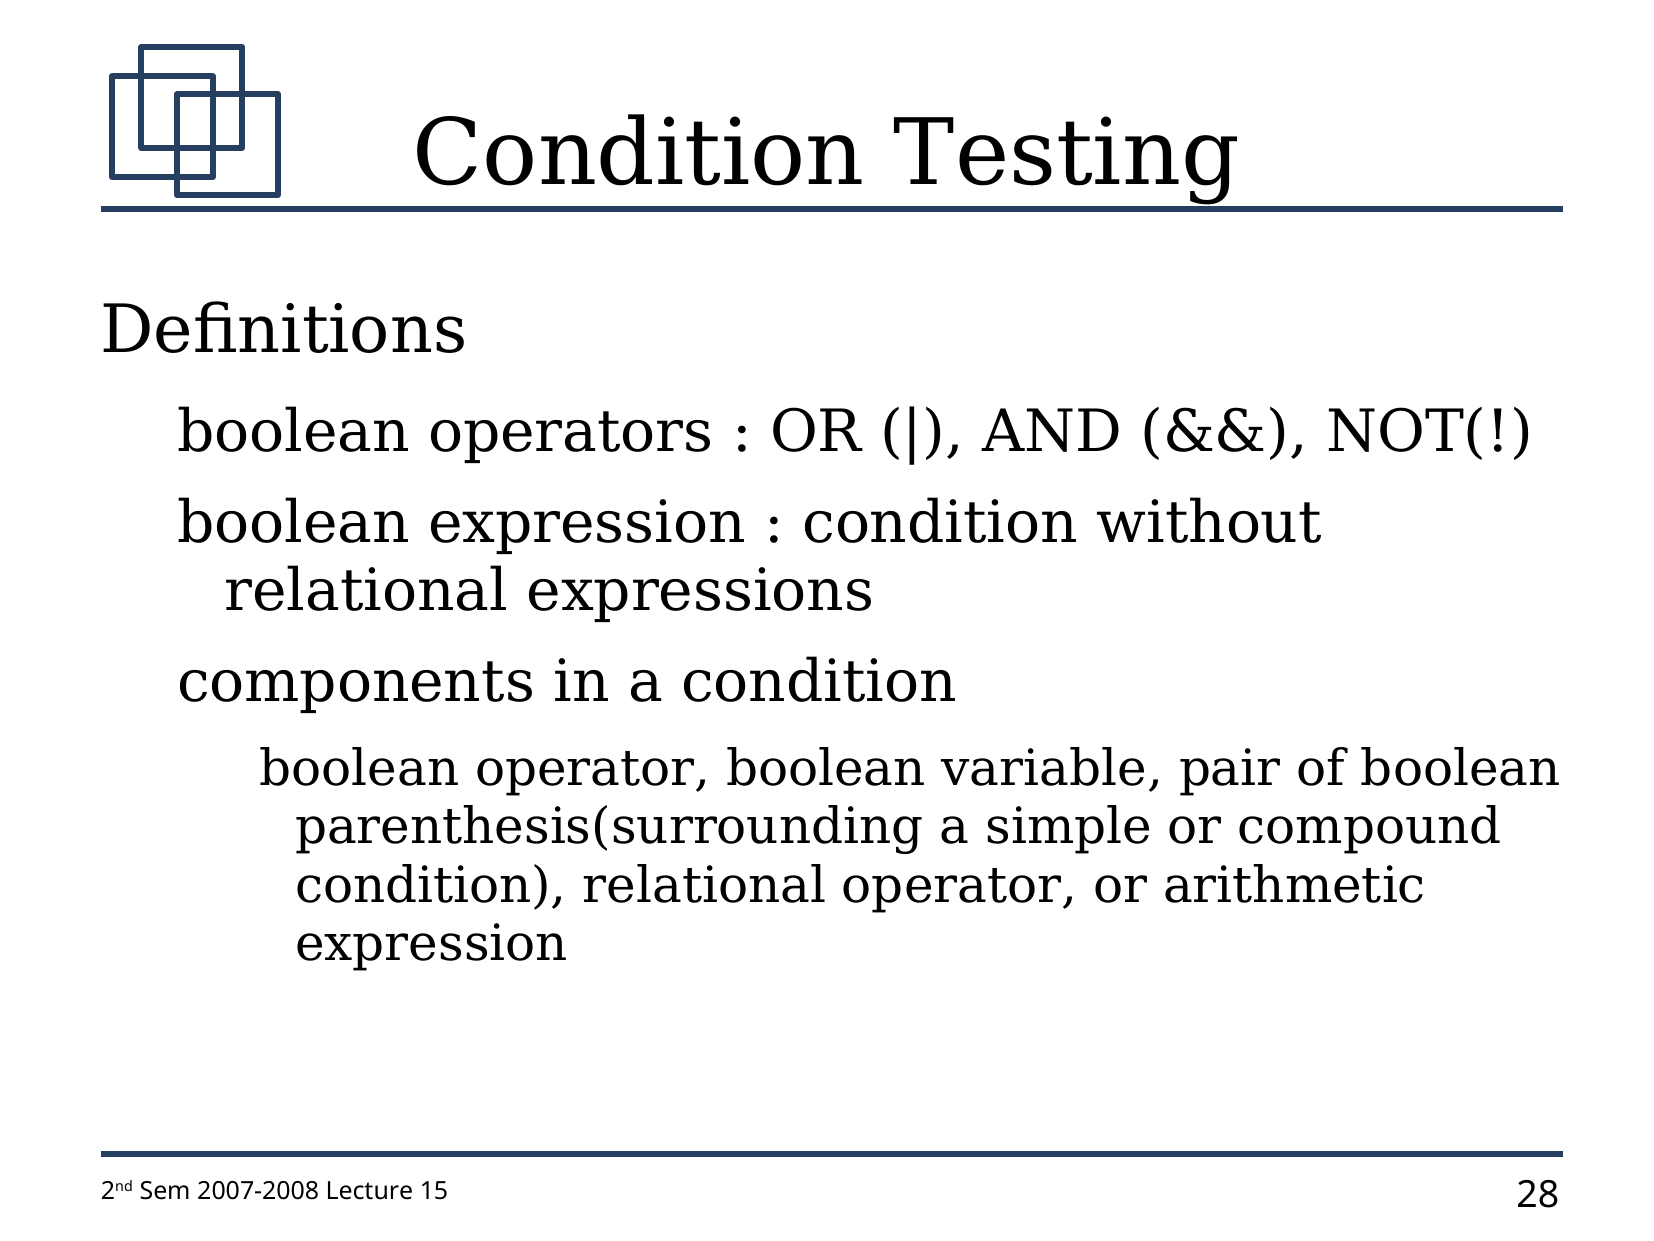

# Condition Testing
Definitions
boolean operators : OR (|), AND (&&), NOT(!)
boolean expression : condition without relational expressions
components in a condition
boolean operator, boolean variable, pair of boolean parenthesis(surrounding a simple or compound condition), relational operator, or arithmetic expression